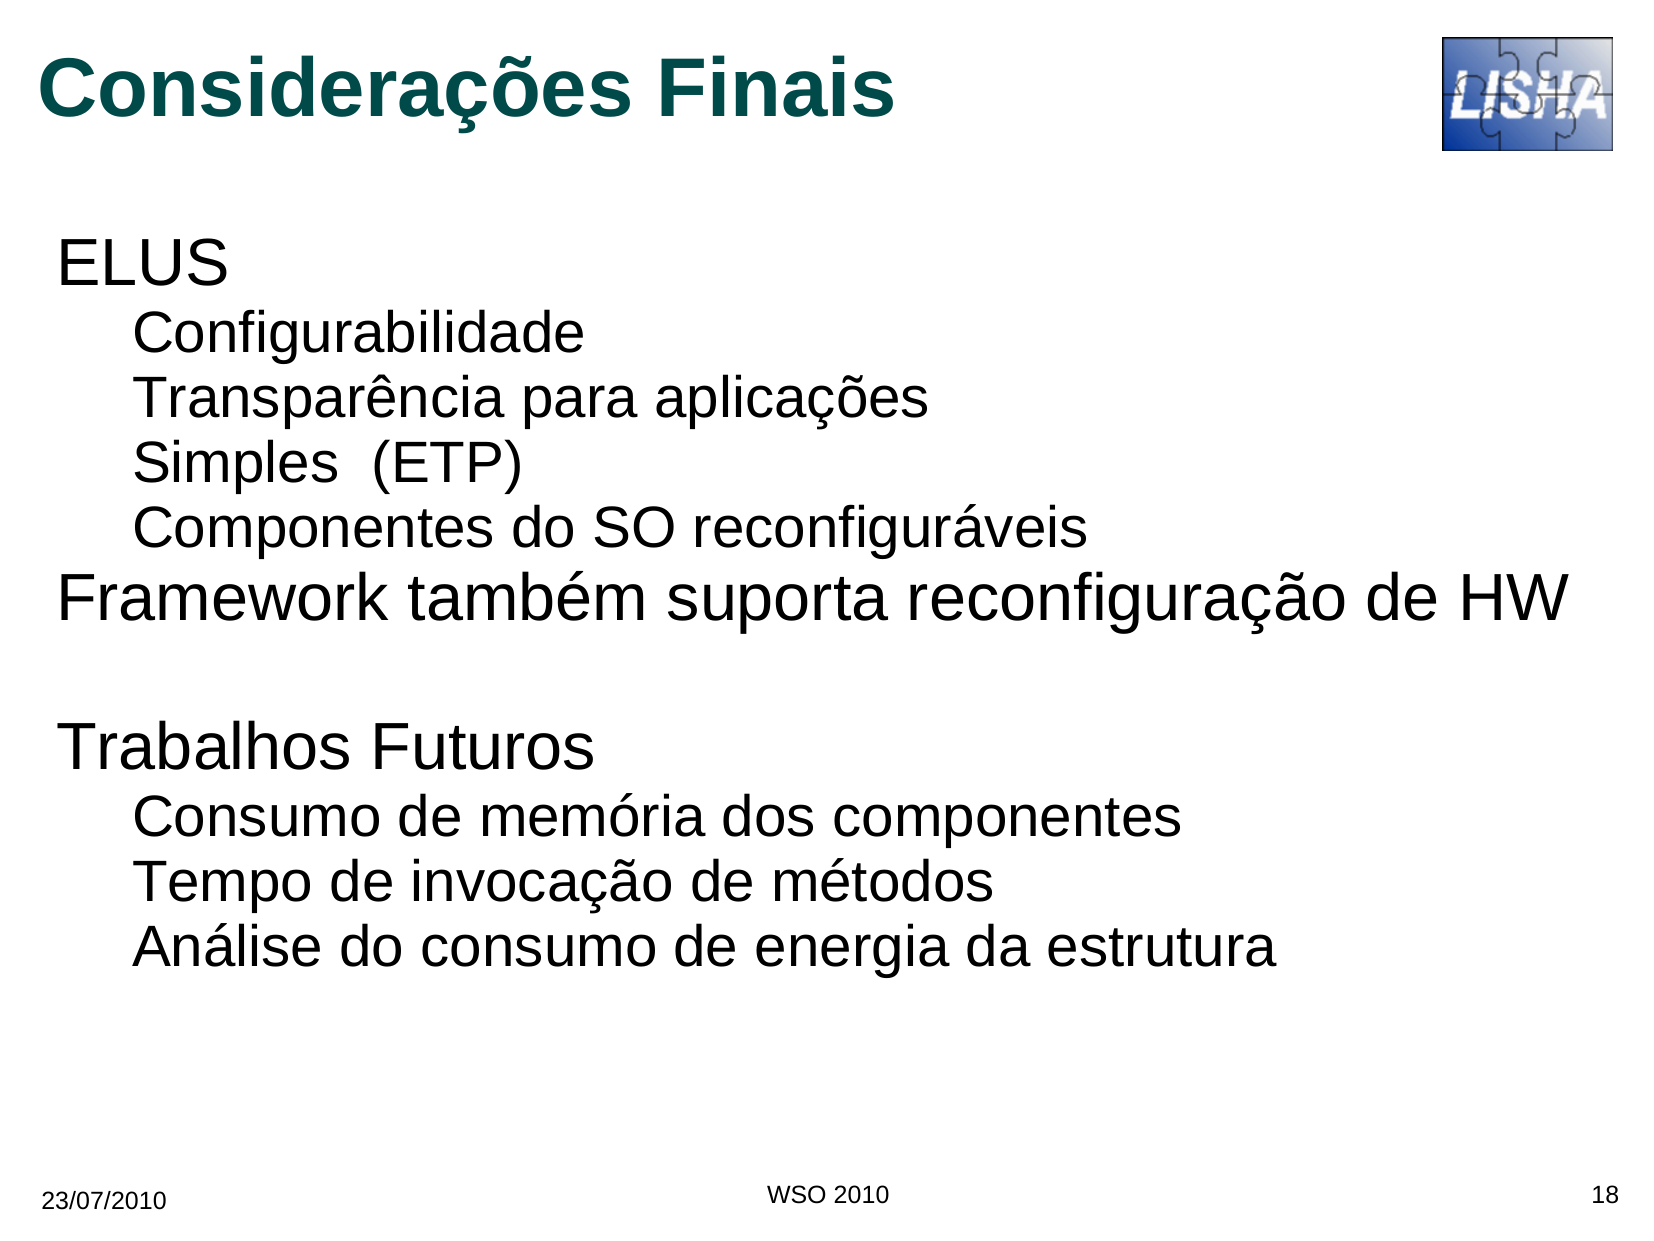

# Considerações Finais
 ELUS
Configurabilidade
Transparência para aplicações
Simples (ETP)
Componentes do SO reconfiguráveis
 Framework também suporta reconfiguração de HW
 Trabalhos Futuros
Consumo de memória dos componentes
Tempo de invocação de métodos
Análise do consumo de energia da estrutura